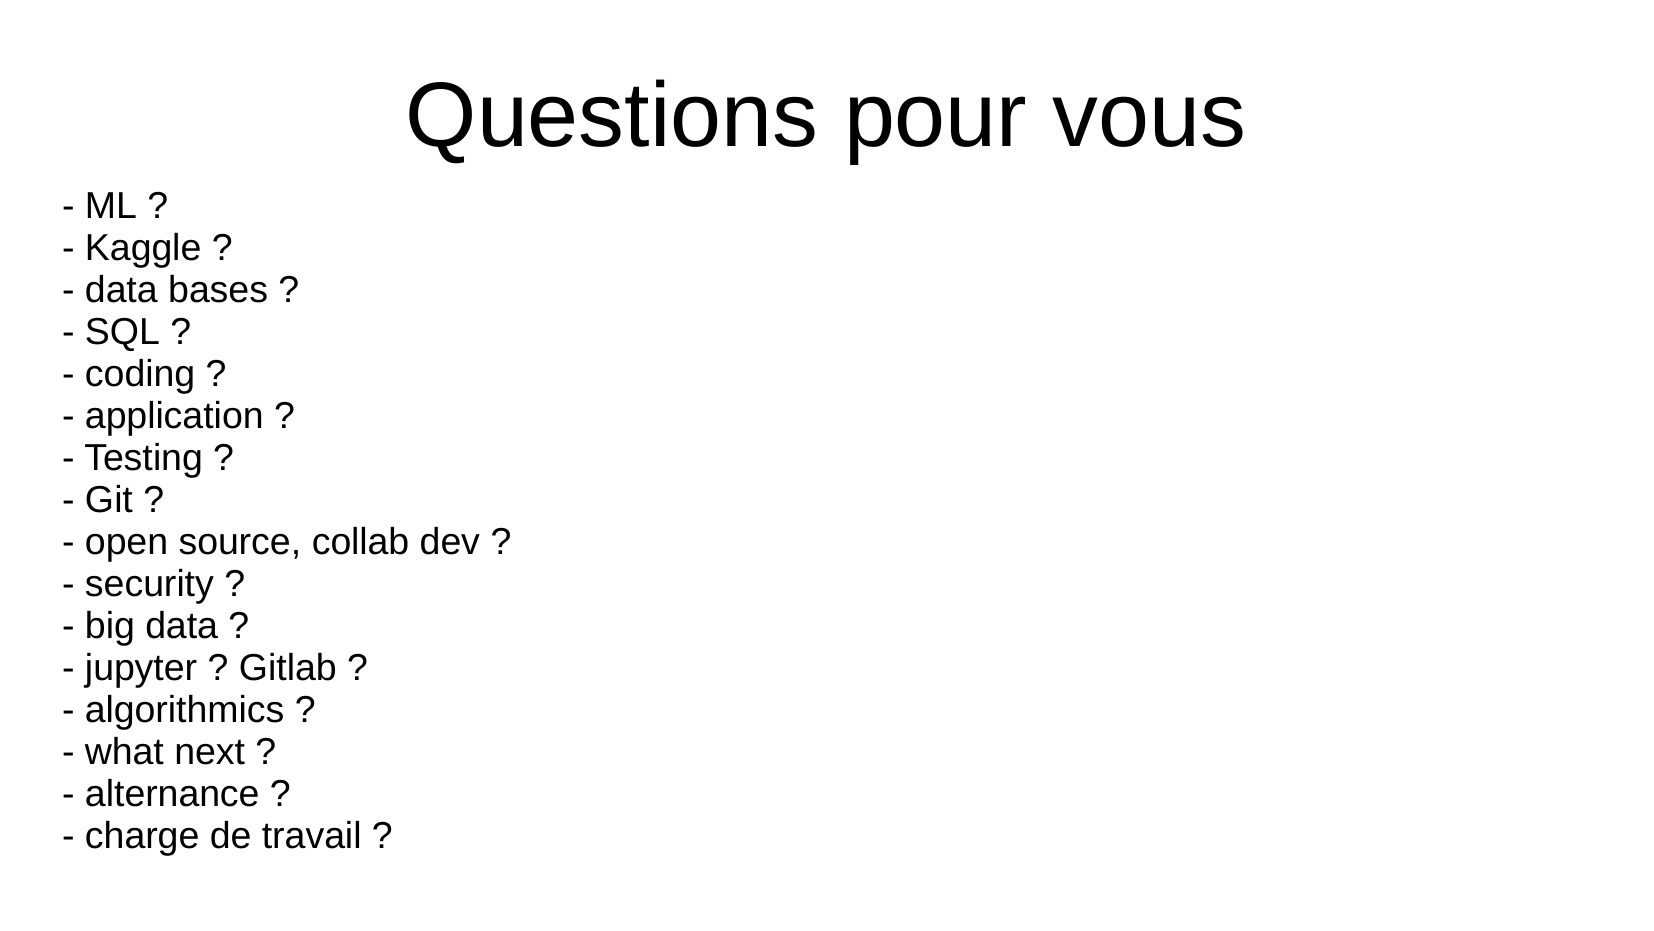

# Questions pour vous
- ML ?
- Kaggle ?
- data bases ?
- SQL ?
- coding ?
- application ?
- Testing ?
- Git ?
- open source, collab dev ?
- security ?
- big data ?
- jupyter ? Gitlab ?
- algorithmics ?
- what next ?
- alternance ?
- charge de travail ?